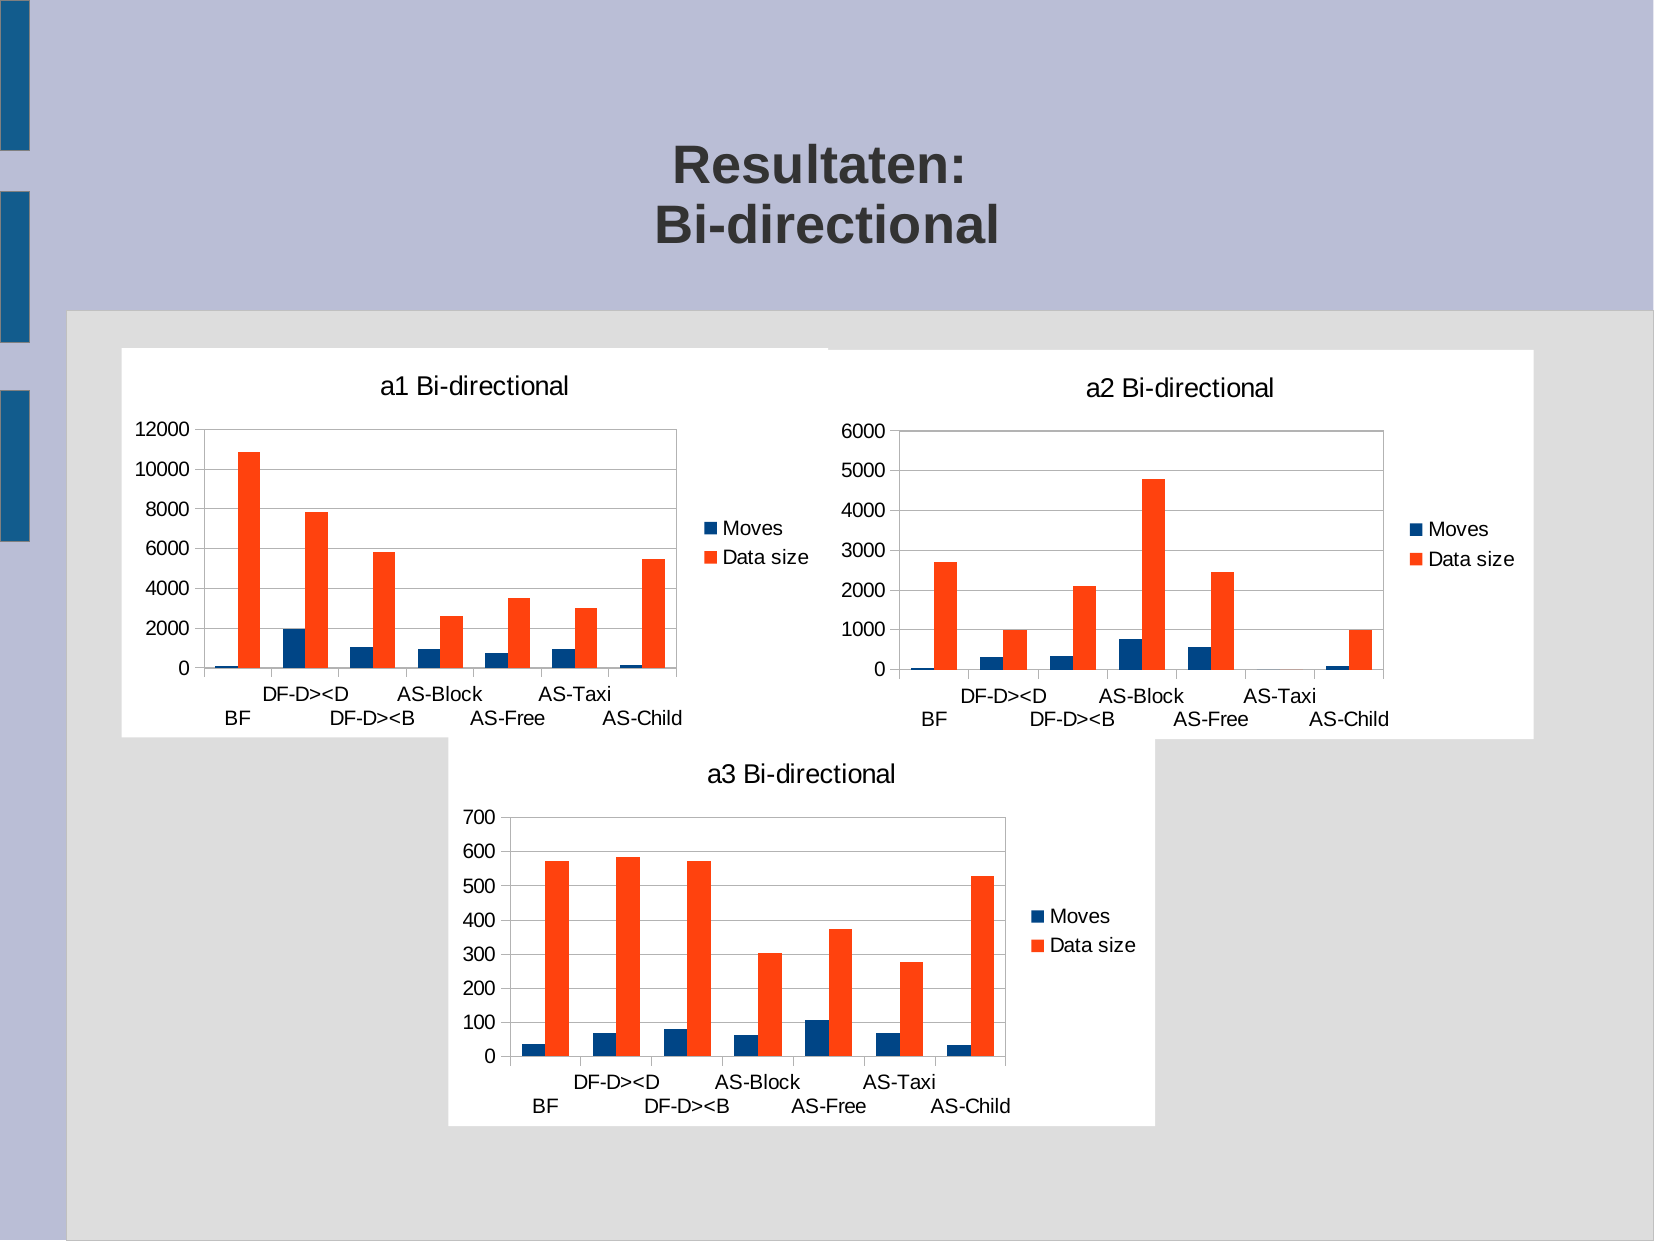

# Resultaten: Bi-directional
### Chart: a1 Bi-directional
| Category | Moves | Data size |
|---|---|---|
| BF | 82.0 | 10852.0 |
| DF-D><D | 1972.0 | 7837.0 |
| DF-D><B | 1034.0 | 5843.0 |
| AS-Block | 928.0 | 2595.0 |
| AS-Free | 765.0 | 3506.0 |
| AS-Taxi | 975.0 | 3025.0 |
| AS-Child | 138.0 | 5456.0 |
### Chart: a2 Bi-directional
| Category | Moves | Data size |
|---|---|---|
| BF | 28.0 | 2706.0 |
| DF-D><D | 304.0 | 987.0 |
| DF-D><B | 338.0 | 2090.0 |
| AS-Block | 764.0 | 4804.0 |
| AS-Free | 560.0 | 2453.0 |
| AS-Taxi | 0.0 | 0.0 |
| AS-Child | 85.0 | 992.0 |
### Chart: a3 Bi-directional
| Category | Moves | Data size |
|---|---|---|
| BF | 36.0 | 572.0 |
| DF-D><D | 70.0 | 584.0 |
| DF-D><B | 82.0 | 573.0 |
| AS-Block | 62.0 | 304.0 |
| AS-Free | 107.0 | 375.0 |
| AS-Taxi | 69.0 | 277.0 |
| AS-Child | 35.0 | 528.0 |